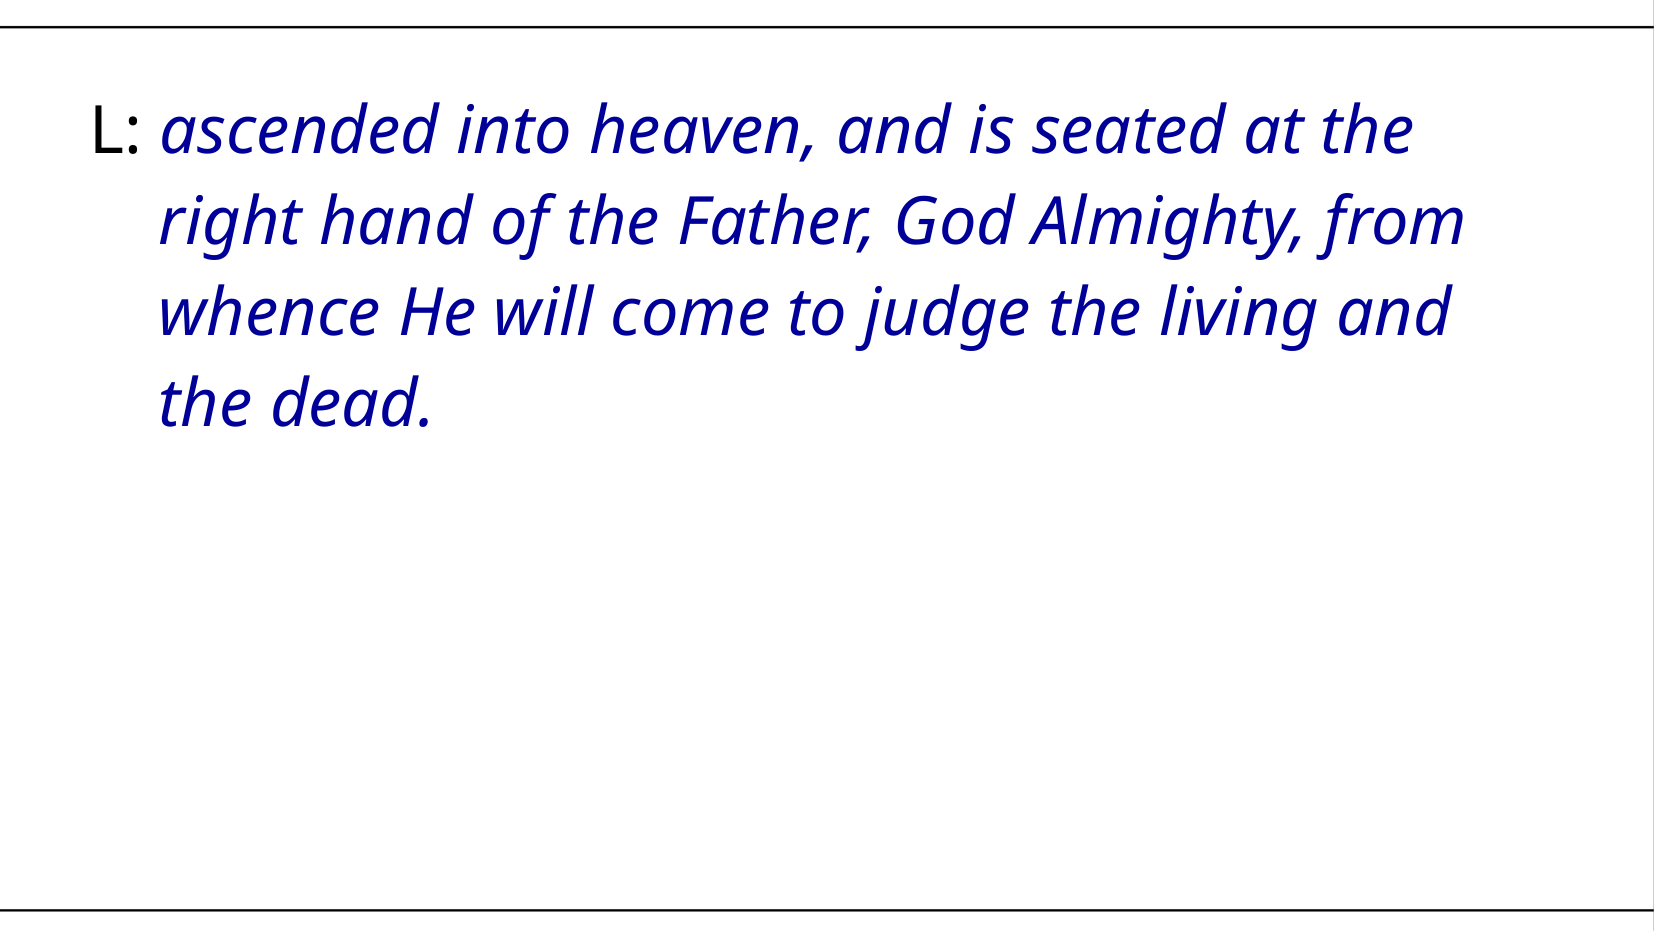

L: ascended into heaven, and is seated at the
 right hand of the Father, God Almighty, from
 whence He will come to judge the living and
 the dead.